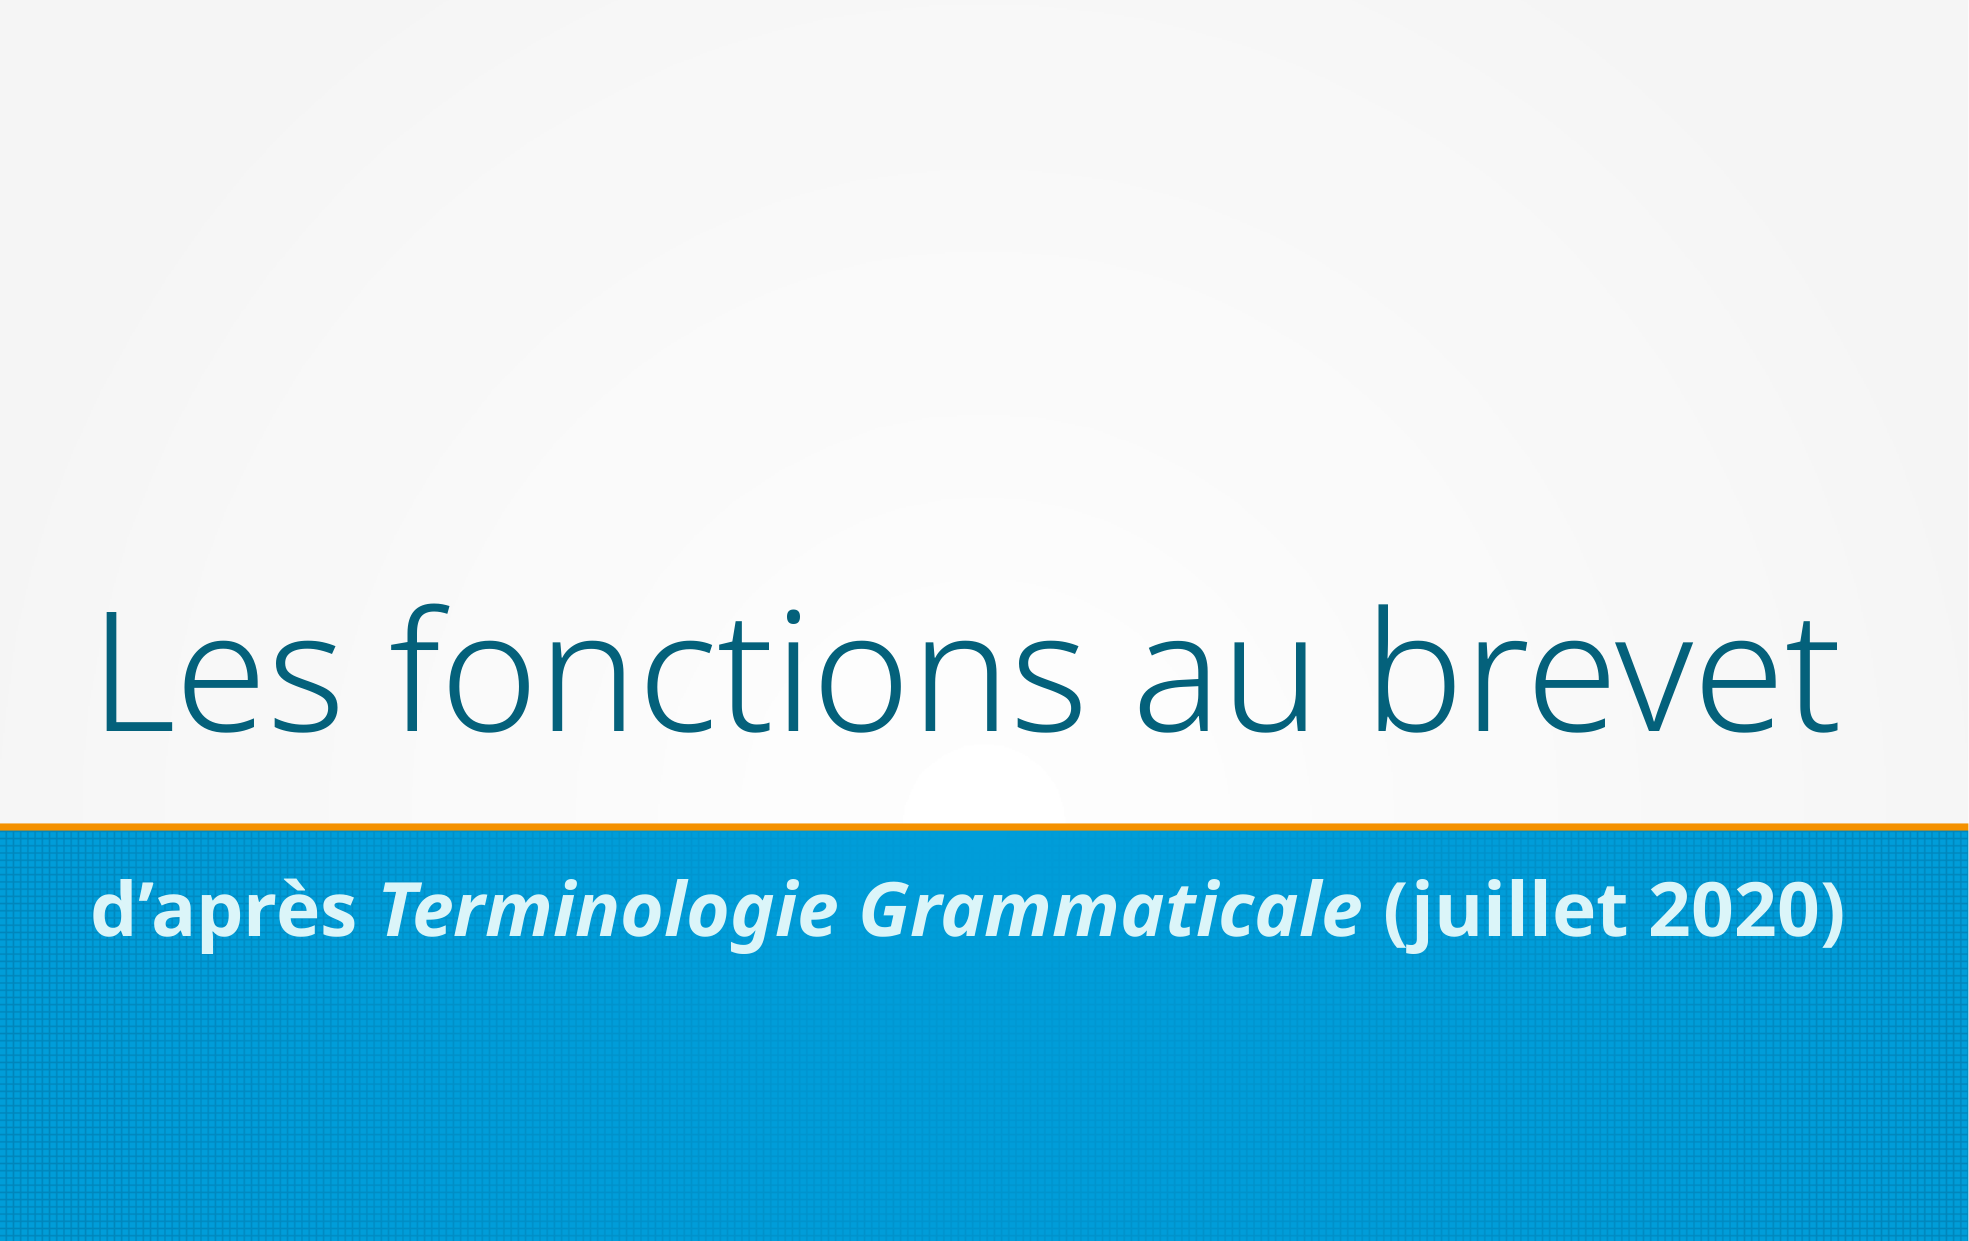

# Les fonctions au brevet
d’après Terminologie Grammaticale (juillet 2020)